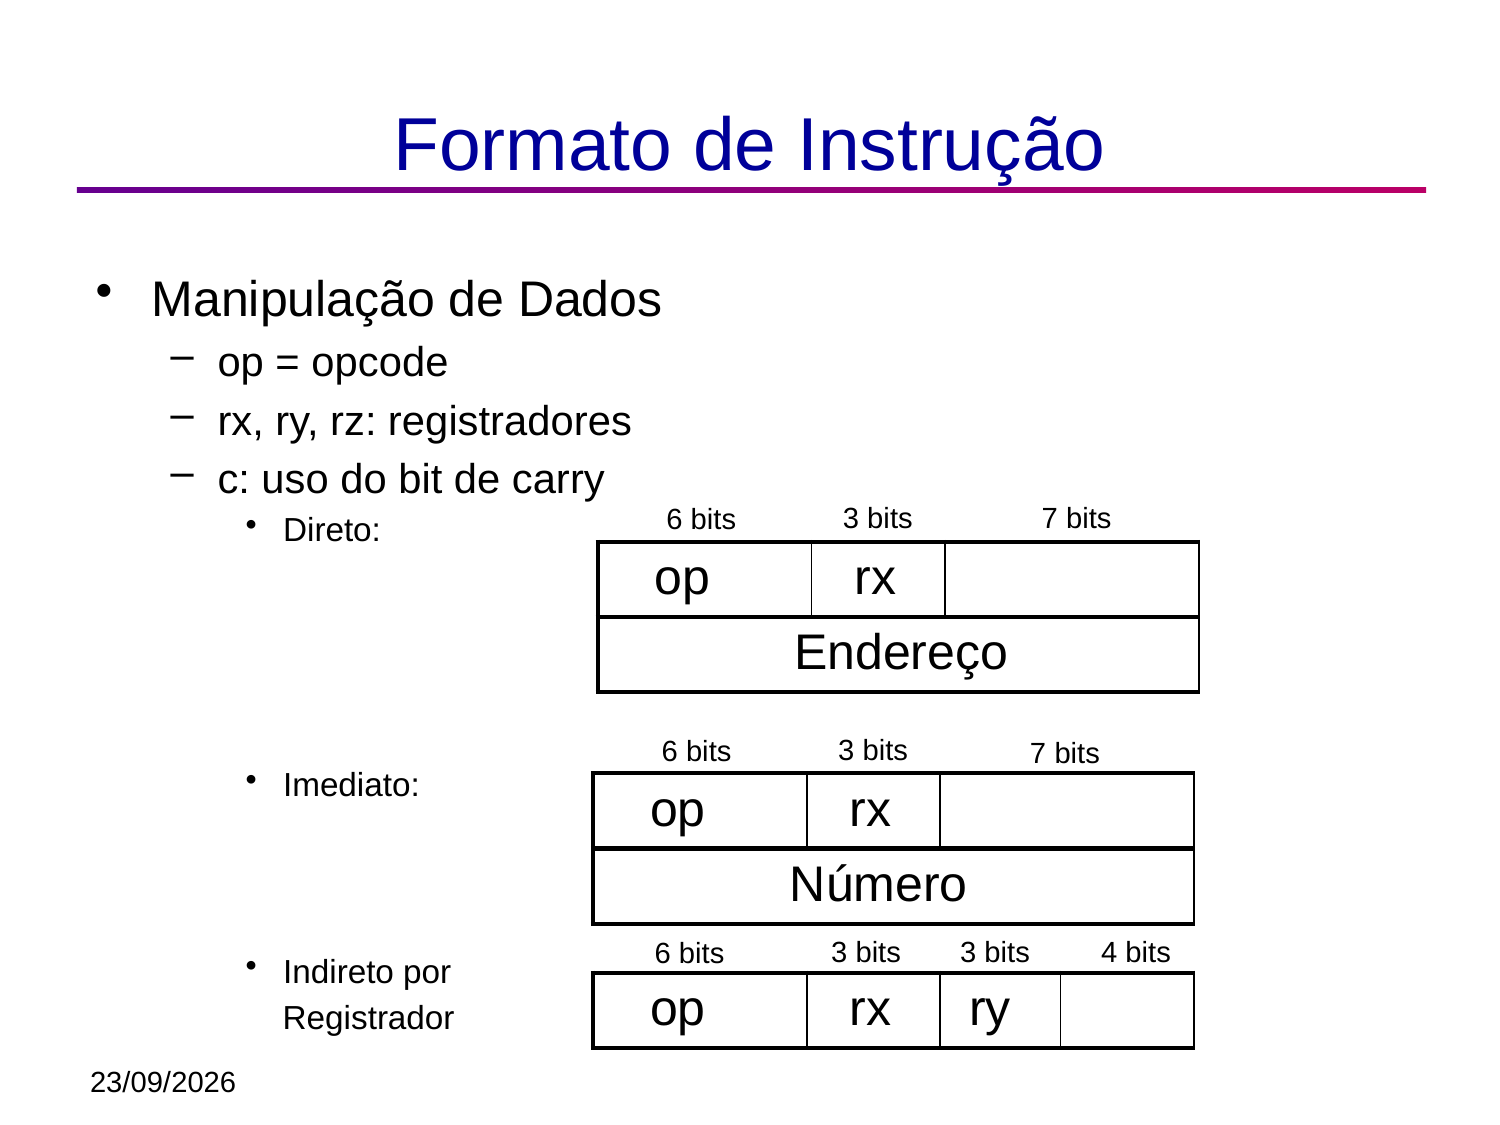

# Formato de Instrução
Manipulação de Dados
op = opcode
rx, ry, rz: registradores
c: uso do bit de carry
Direto:
Imediato:
Indireto por
 Registrador
3 bits
7 bits
6 bits
| op | rx | |
| --- | --- | --- |
| Endereço | | |
3 bits
6 bits
7 bits
| op | rx | |
| --- | --- | --- |
| Número | | |
3 bits
3 bits
4 bits
6 bits
| op | rx | ry | |
| --- | --- | --- | --- |